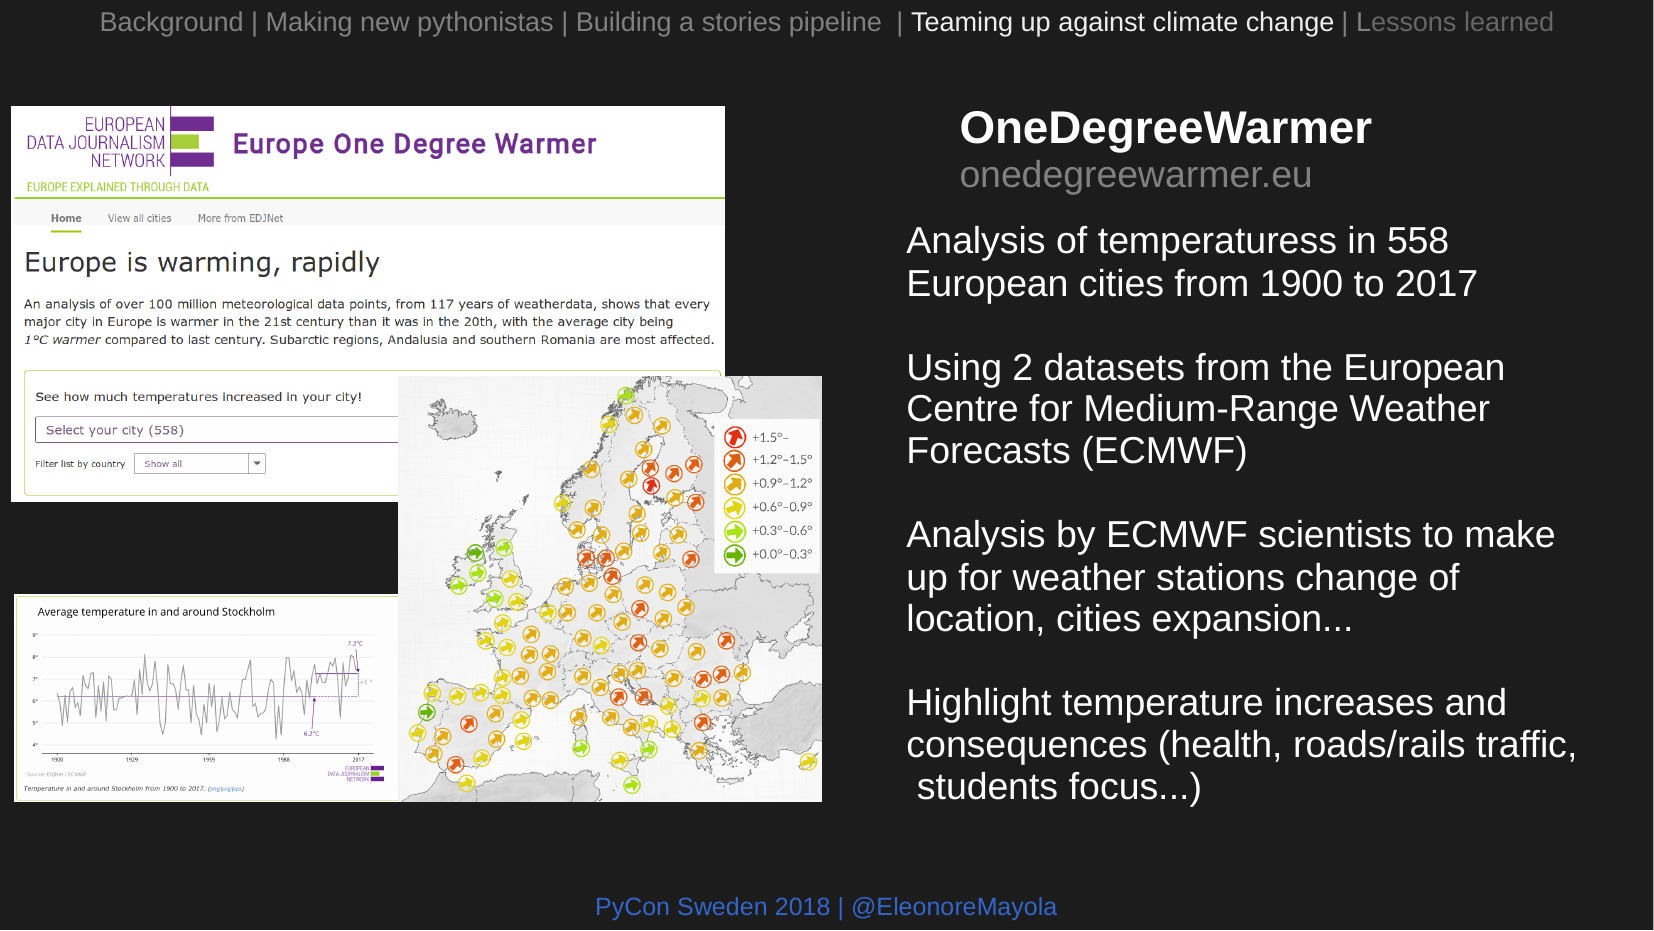

Background | Making new pythonistas | Building a stories pipeline | Teaming up against climate change | Lessons learned
OneDegreeWarmer
onedegreewarmer.eu
Analysis of temperaturess in 558 European cities from 1900 to 2017
Using 2 datasets from the European Centre for Medium-Range Weather Forecasts (ECMWF)
Analysis by ECMWF scientists to make up for weather stations change of location, cities expansion...
Highlight temperature increases and consequences (health, roads/rails traffic, students focus...)
PyCon Sweden 2018 | @EleonoreMayola